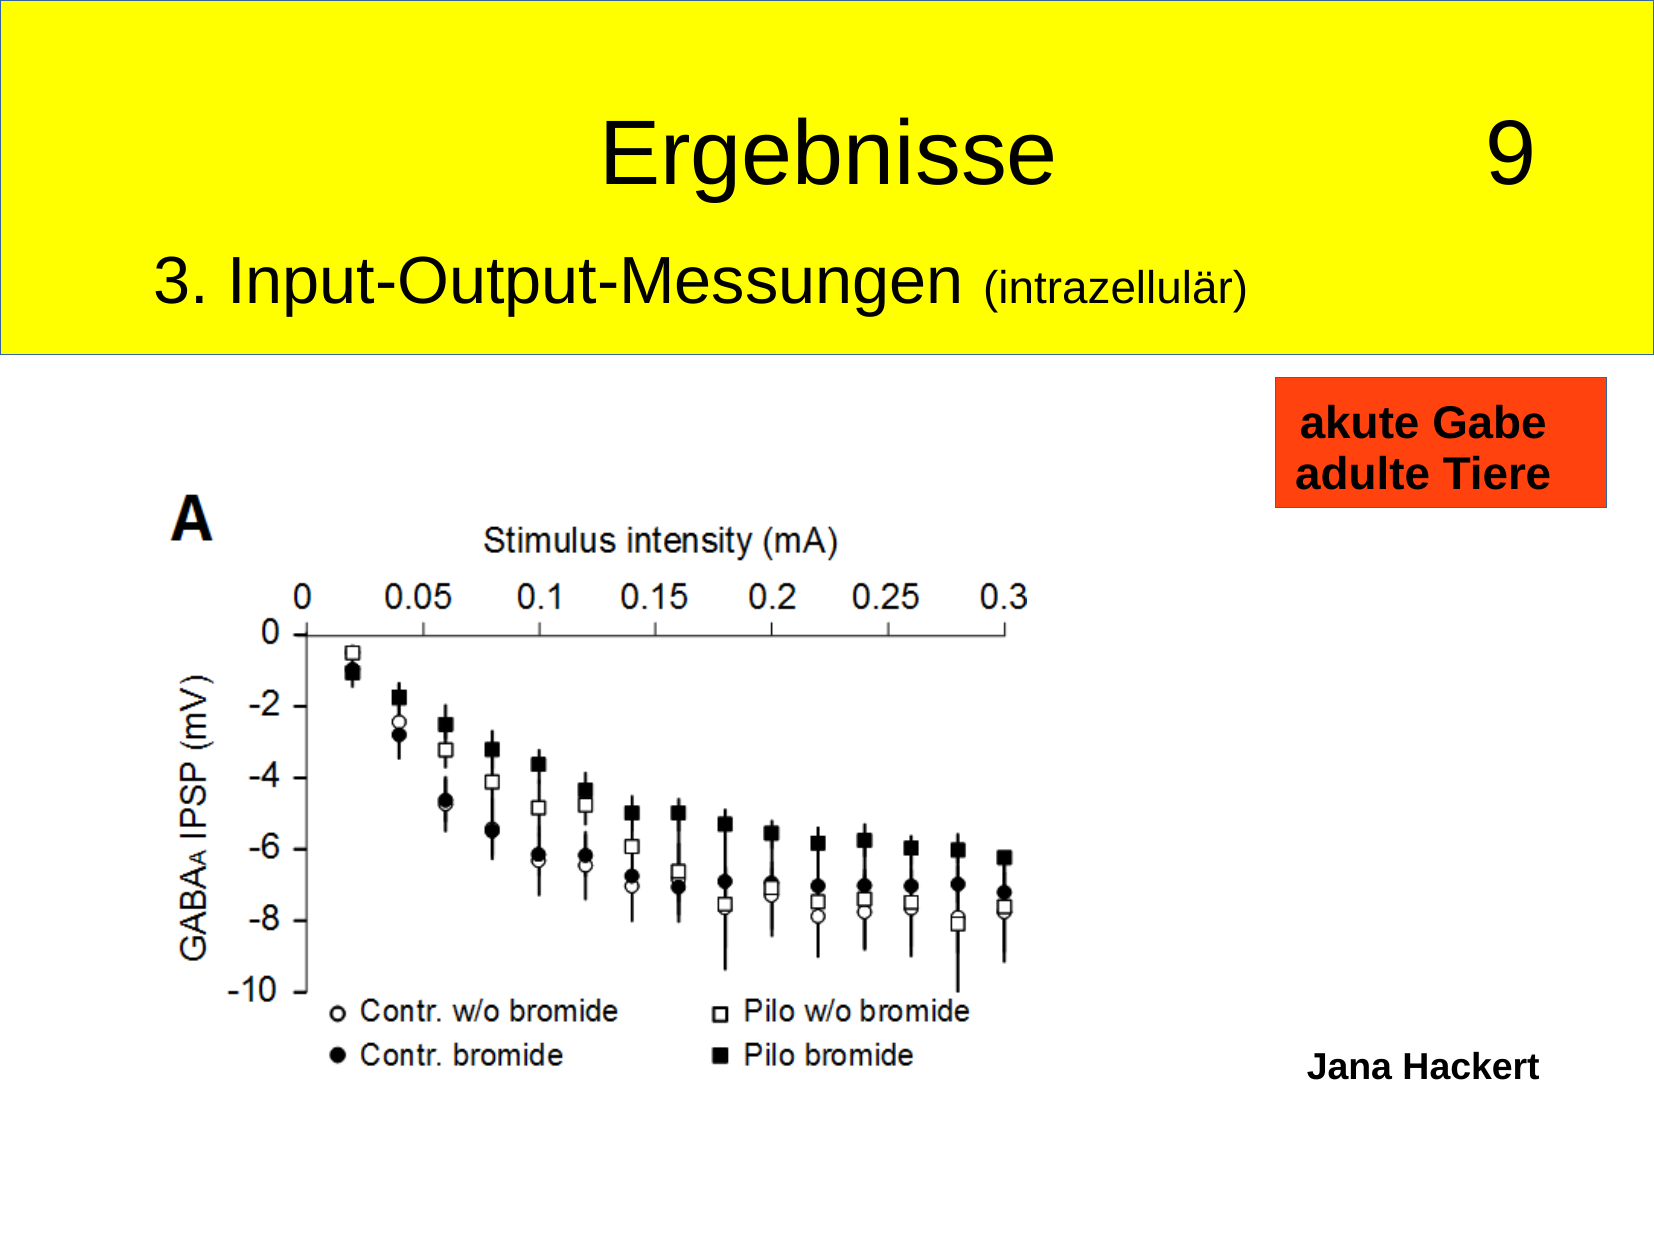

Ergebnisse
# 3. Input-Output-Messungen (intrazellulär)
akute Gabe
adulte Tiere
Jana Hackert